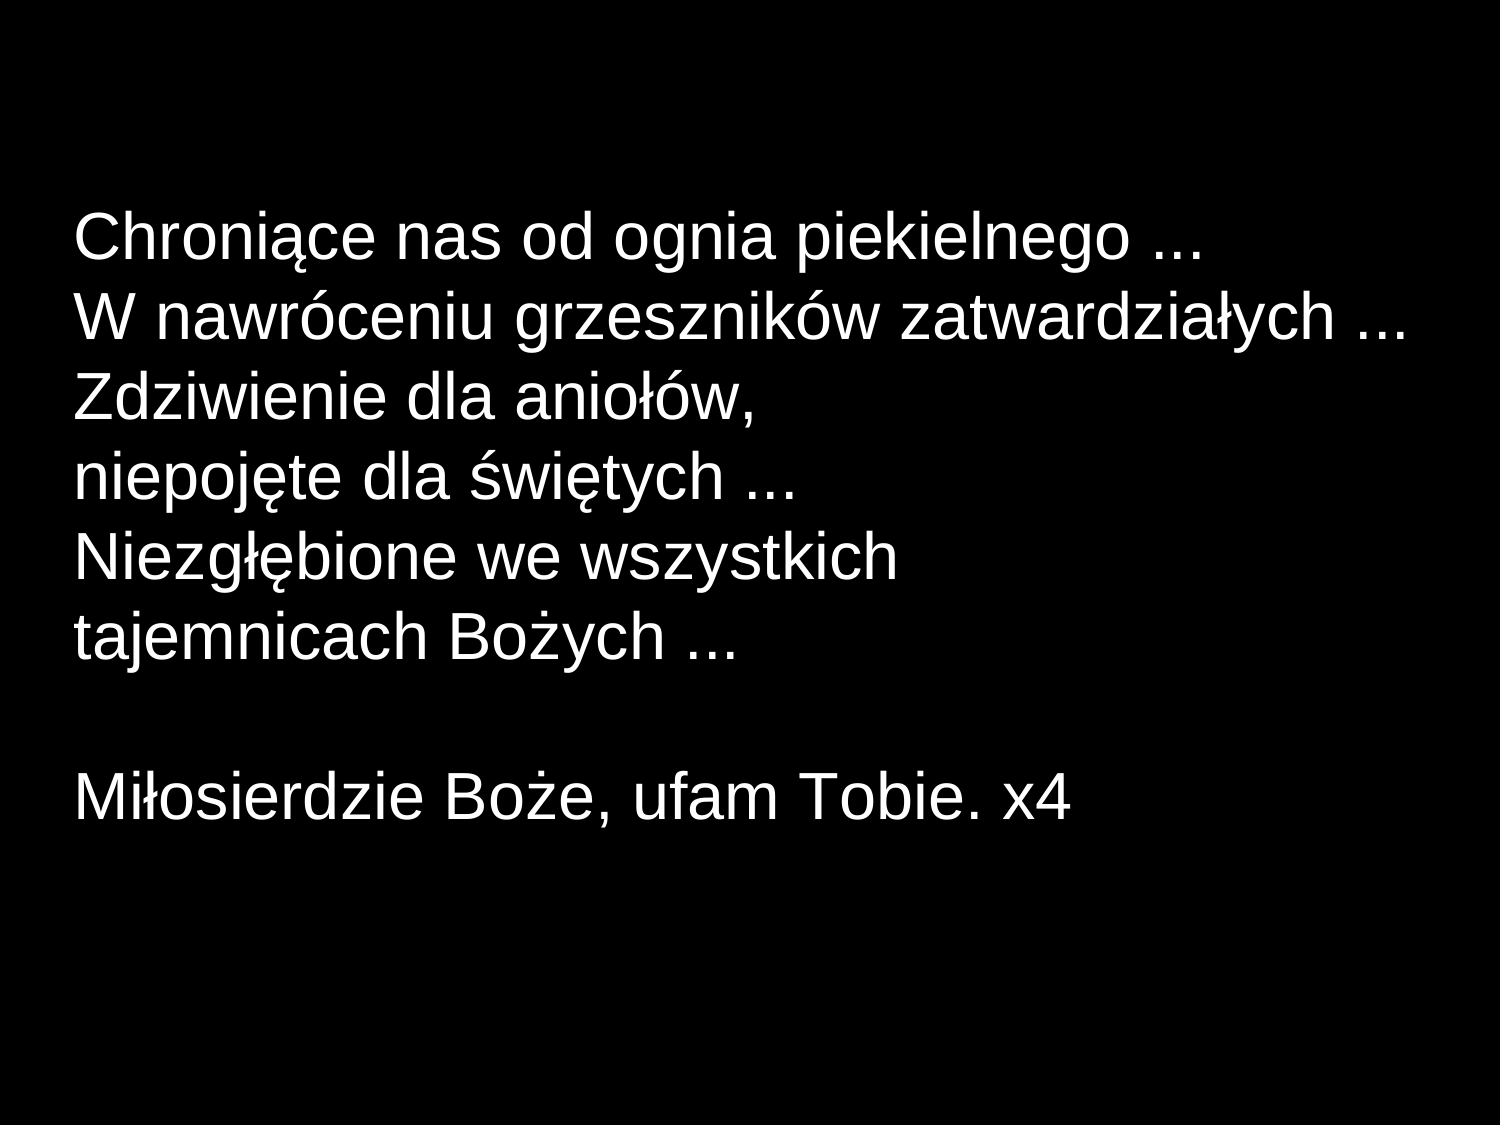

Chroniące nas od ognia piekielnego ...
W nawróceniu grzeszników zatwardziałych ...
Zdziwienie dla aniołów,
niepojęte dla świętych ...
Niezgłębione we wszystkich
tajemnicach Bożych ...
Miłosierdzie Boże, ufam Tobie. x4